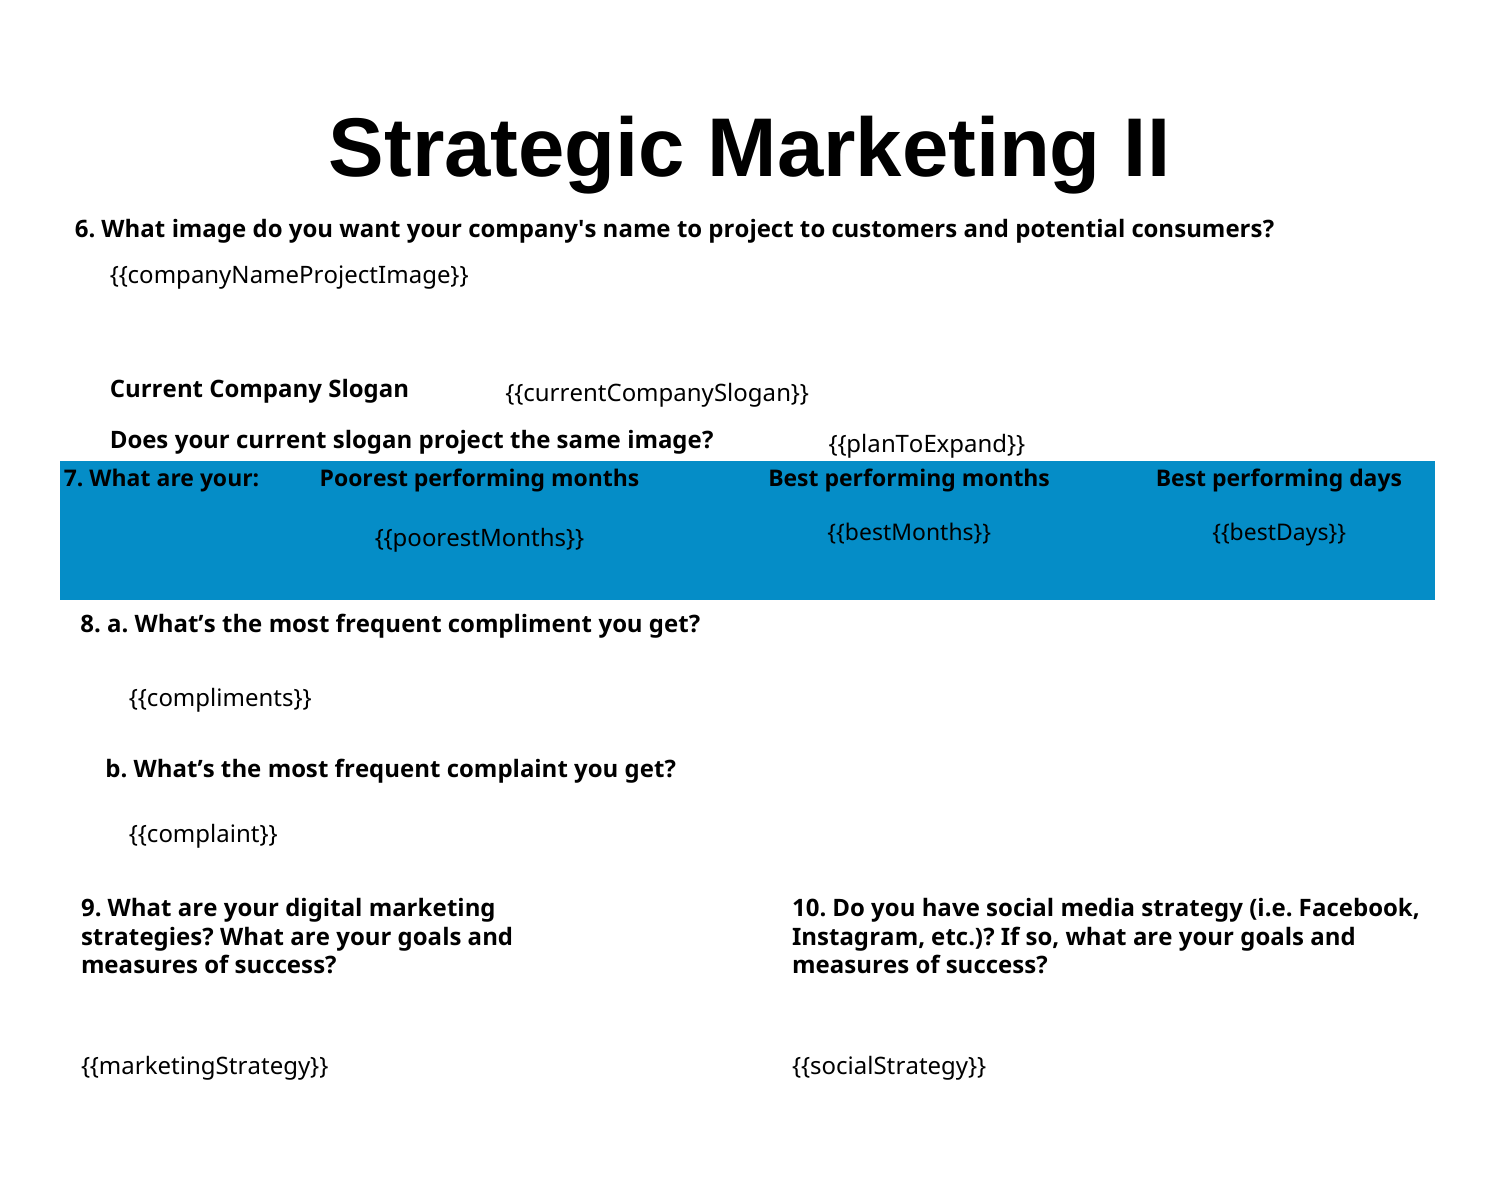

# Strategic Marketing II
6. What image do you want your company's name to project to customers and potential consumers?
{{companyNameProjectImage}}
Current Company Slogan
{{currentCompanySlogan}}
Does your current slogan project the same image?
{{planToExpand}}
| 7. What are your: | Poorest performing months | Best performing months | Best performing days |
| --- | --- | --- | --- |
| | {{poorestMonths}} | {{bestMonths}} | {{bestDays}} |
8. a. What’s the most frequent compliment you get?
{{compliments}}
 b. What’s the most frequent complaint you get?
{{complaint}}
9. What are your digital marketing strategies? What are your goals and measures of success?
10. Do you have social media strategy (i.e. Facebook, Instagram, etc.)? If so, what are your goals and measures of success?
{{marketingStrategy}}
{{socialStrategy}}